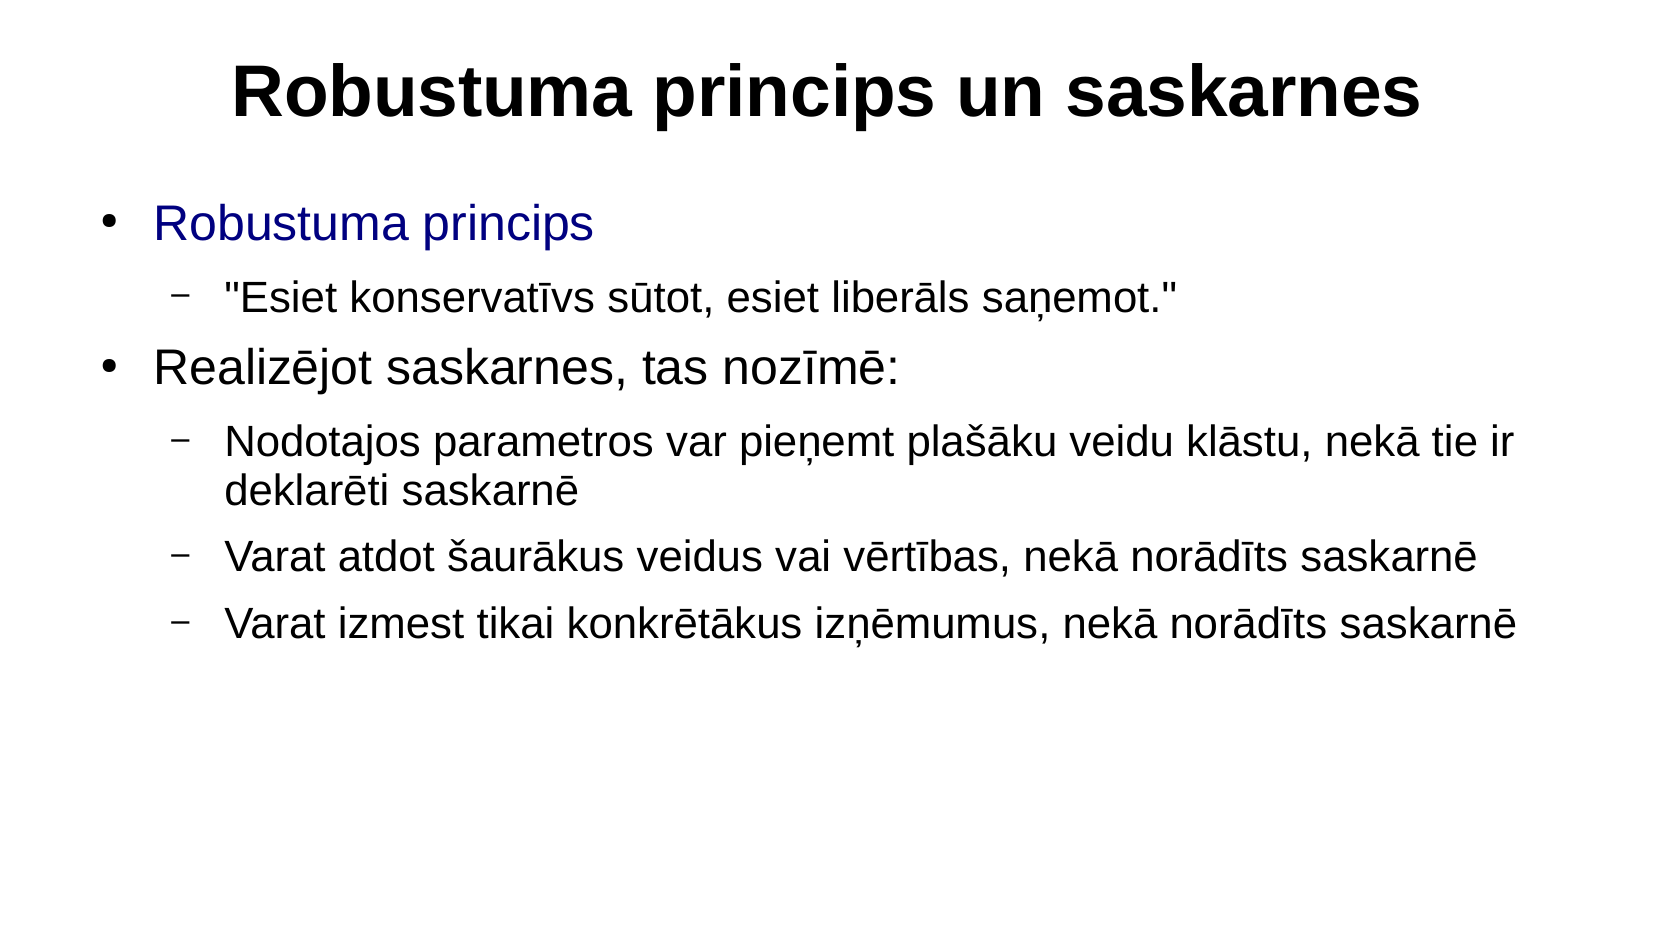

# Robustuma princips un saskarnes
Robustuma princips
"Esiet konservatīvs sūtot, esiet liberāls saņemot."
Realizējot saskarnes, tas nozīmē:
Nodotajos parametros var pieņemt plašāku veidu klāstu, nekā tie ir deklarēti saskarnē
Varat atdot šaurākus veidus vai vērtības, nekā norādīts saskarnē
Varat izmest tikai konkrētākus izņēmumus, nekā norādīts saskarnē